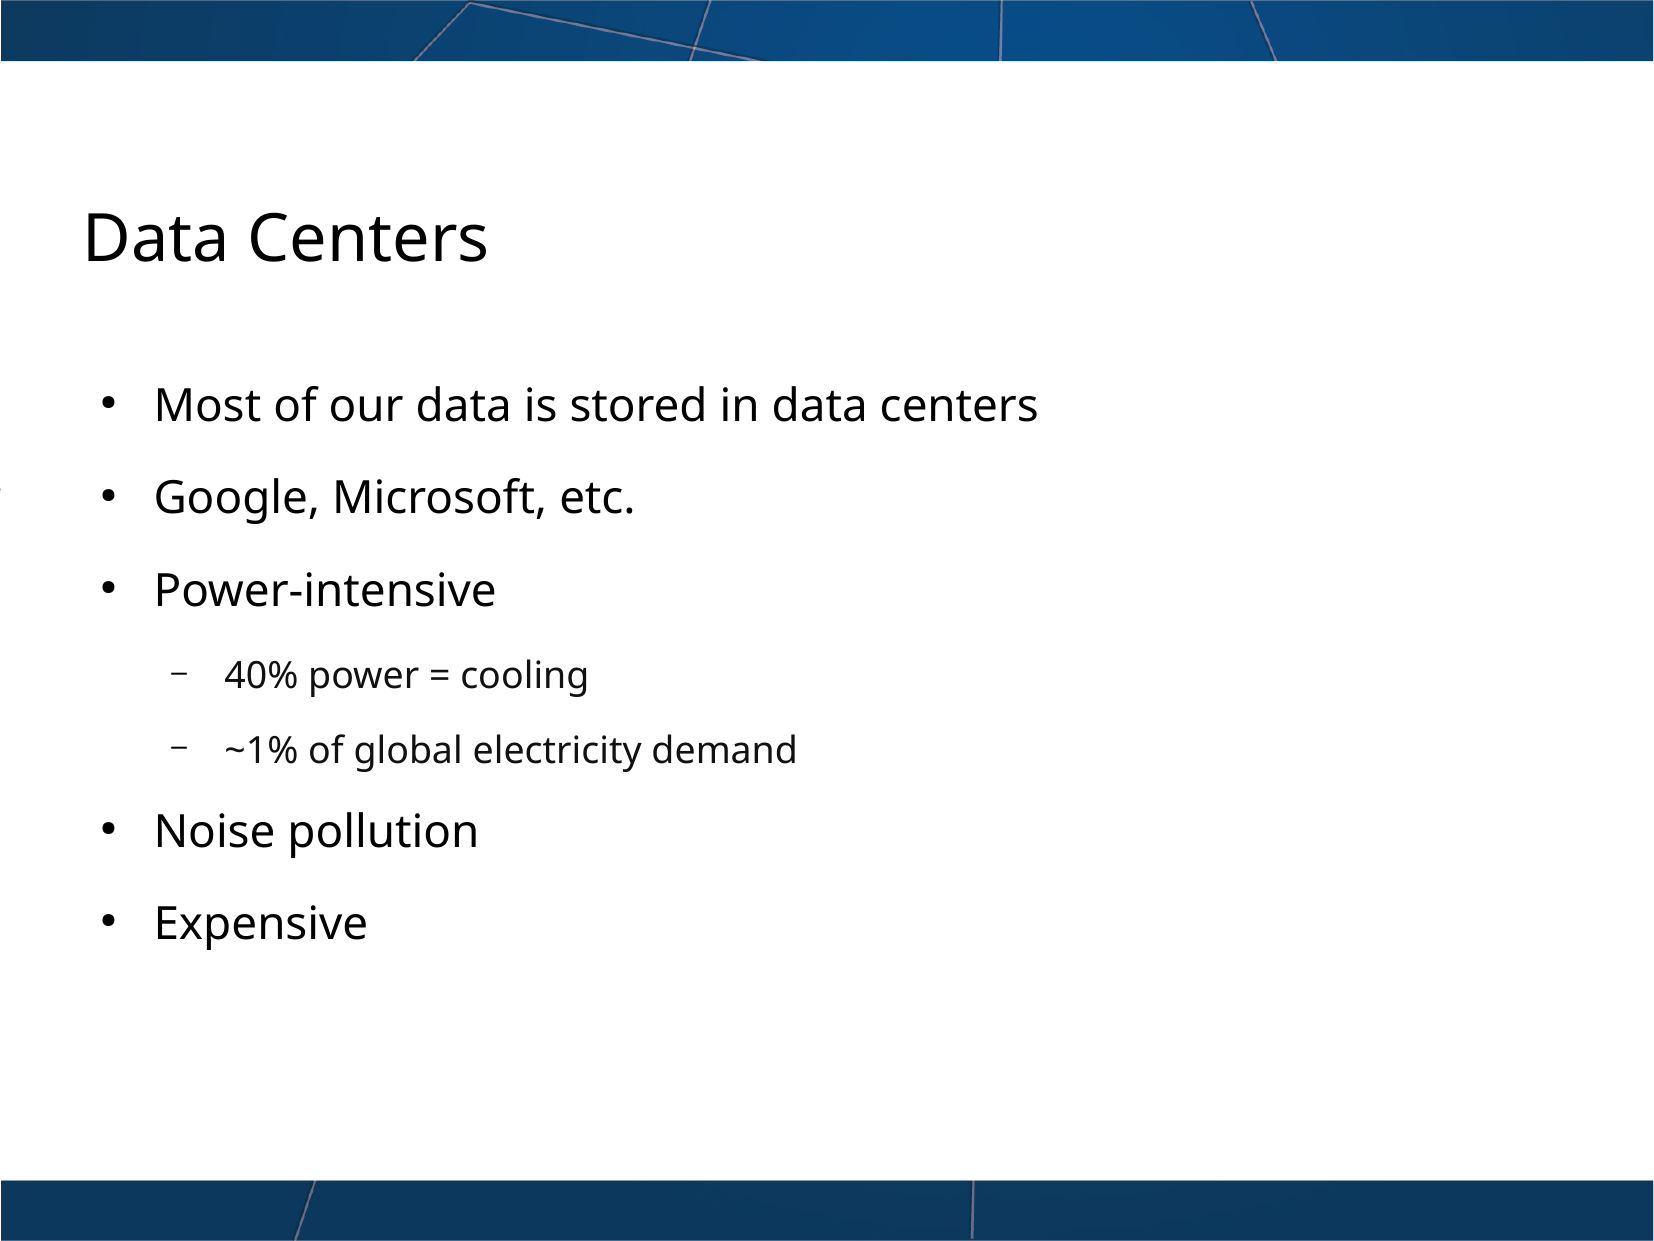

# Data Centers
Most of our data is stored in data centers
Google, Microsoft, etc.
Power-intensive
40% power = cooling
~1% of global electricity demand
Noise pollution
Expensive